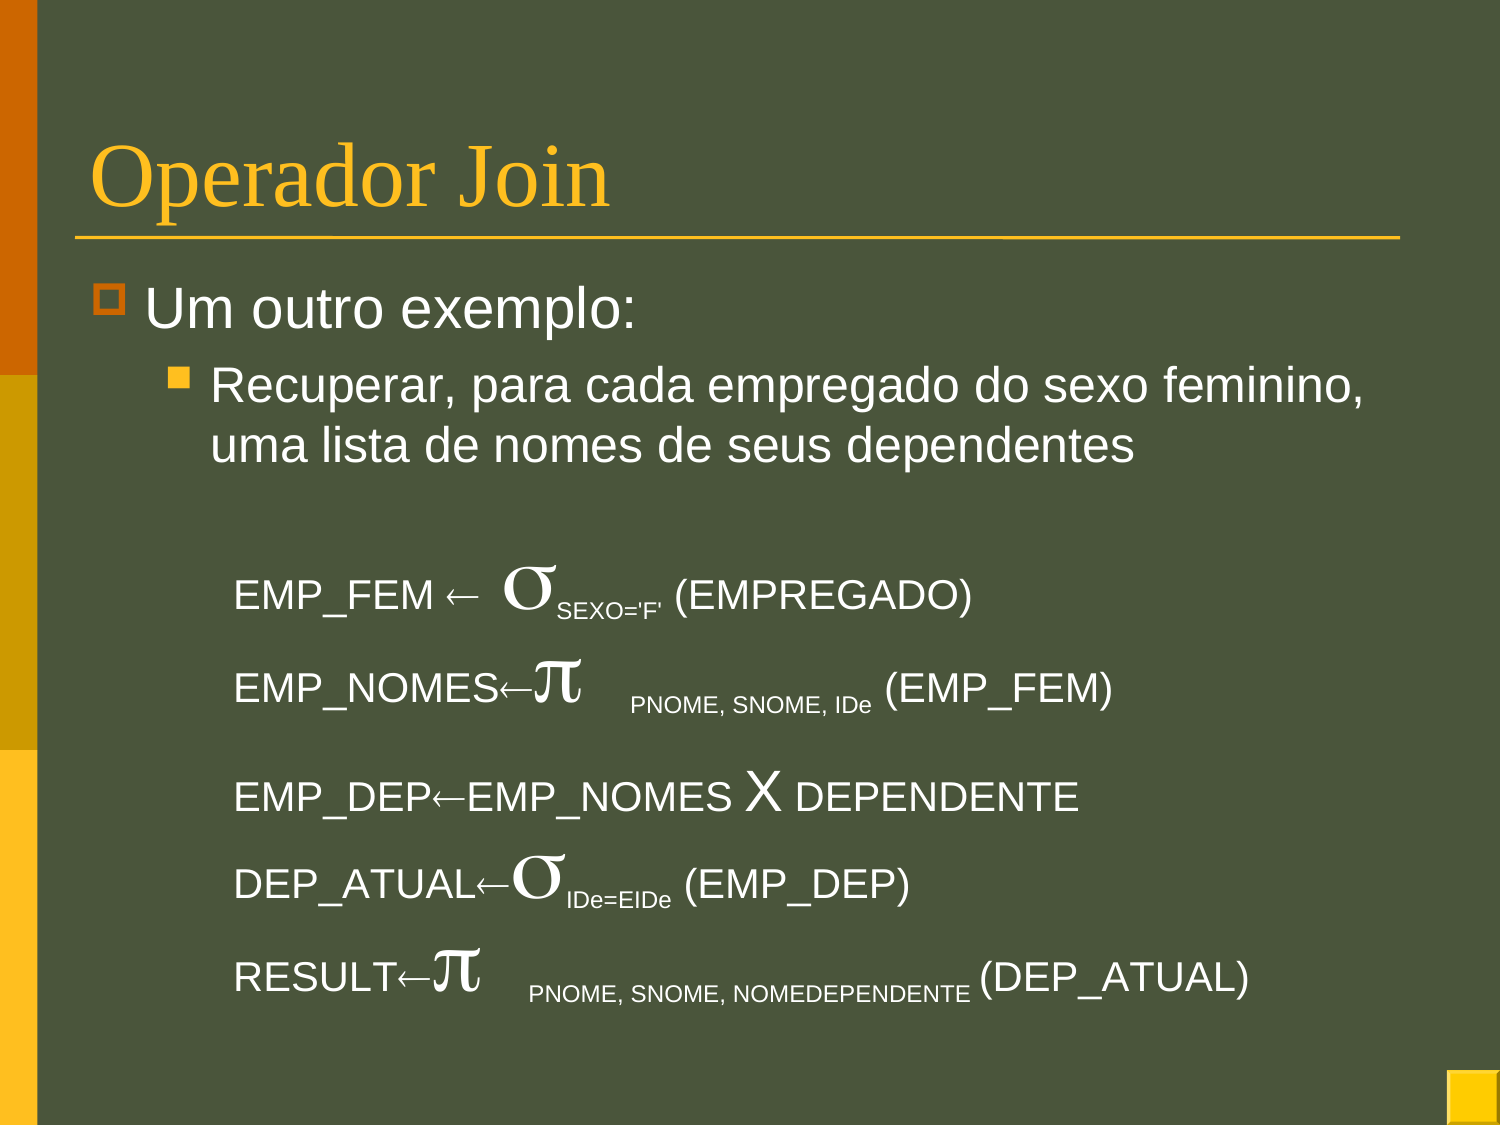

# Operador Join
Um outro exemplo:
Recuperar, para cada empregado do sexo feminino, uma lista de nomes de seus dependentes
EMP_FEM SEXO='F' (EMPREGADO)‏
EMP_NOMESPNOME, SNOME, IDe (EMP_FEM)‏
EMP_DEPEMP_NOMES X DEPENDENTE
DEP_ATUALIDe=EIDe (EMP_DEP)‏
RESULTPNOME, SNOME, NOMEDEPENDENTE (DEP_ATUAL)‏